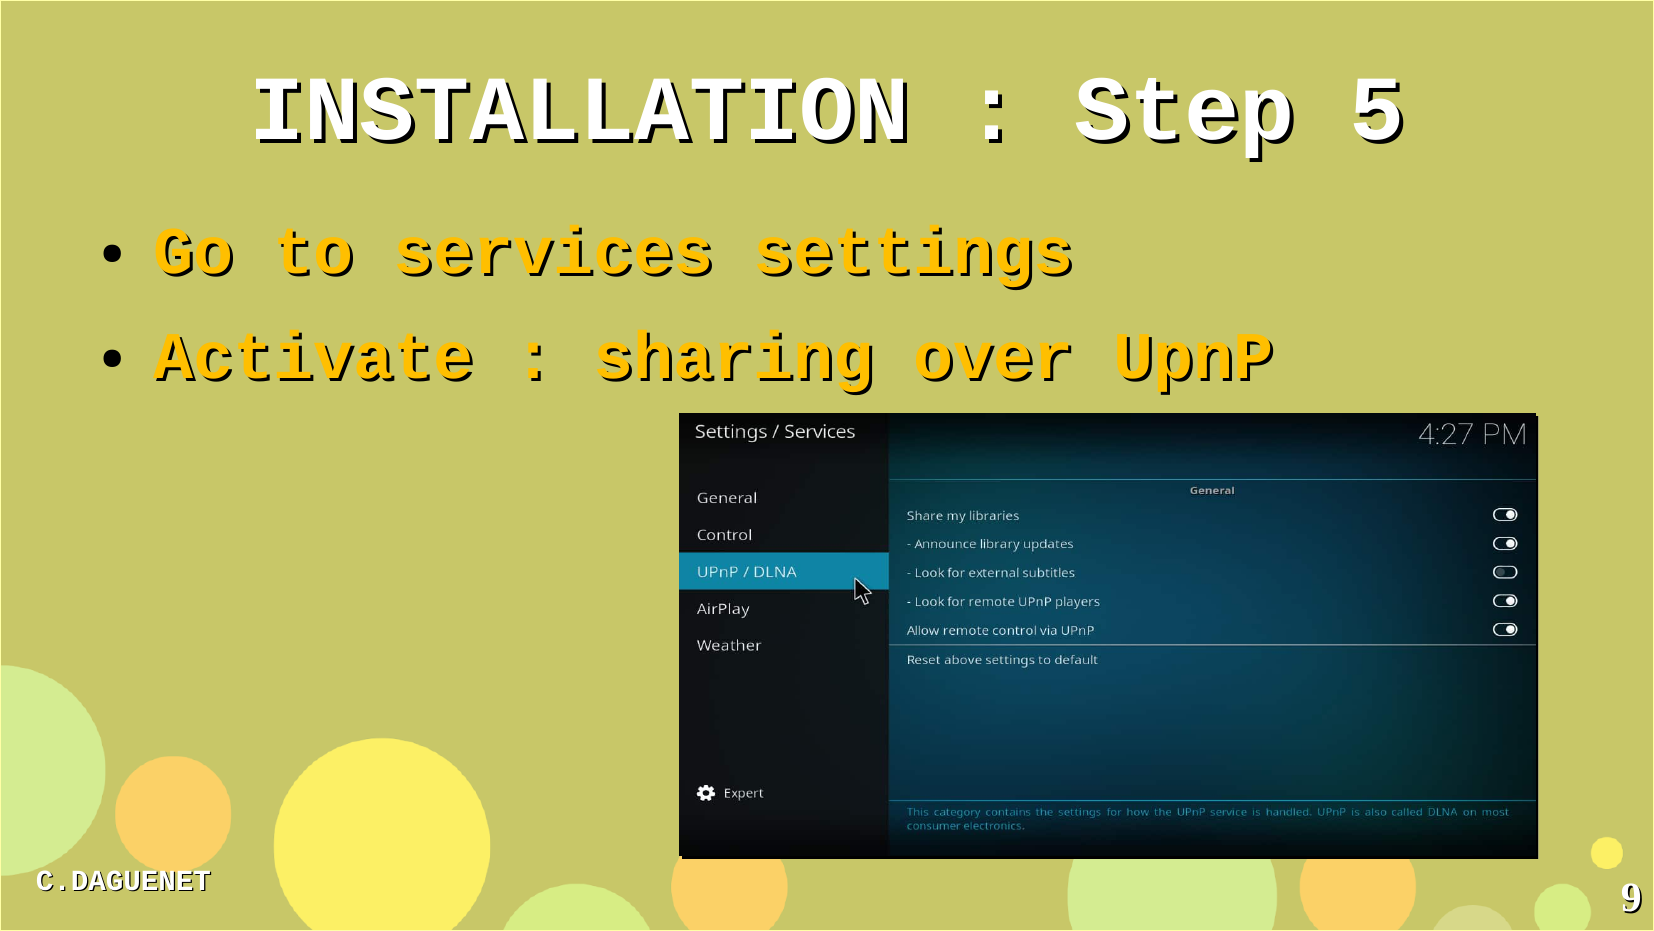

# INSTALLATION : Step 5
Go to services settings
Activate : sharing over UpnP
9